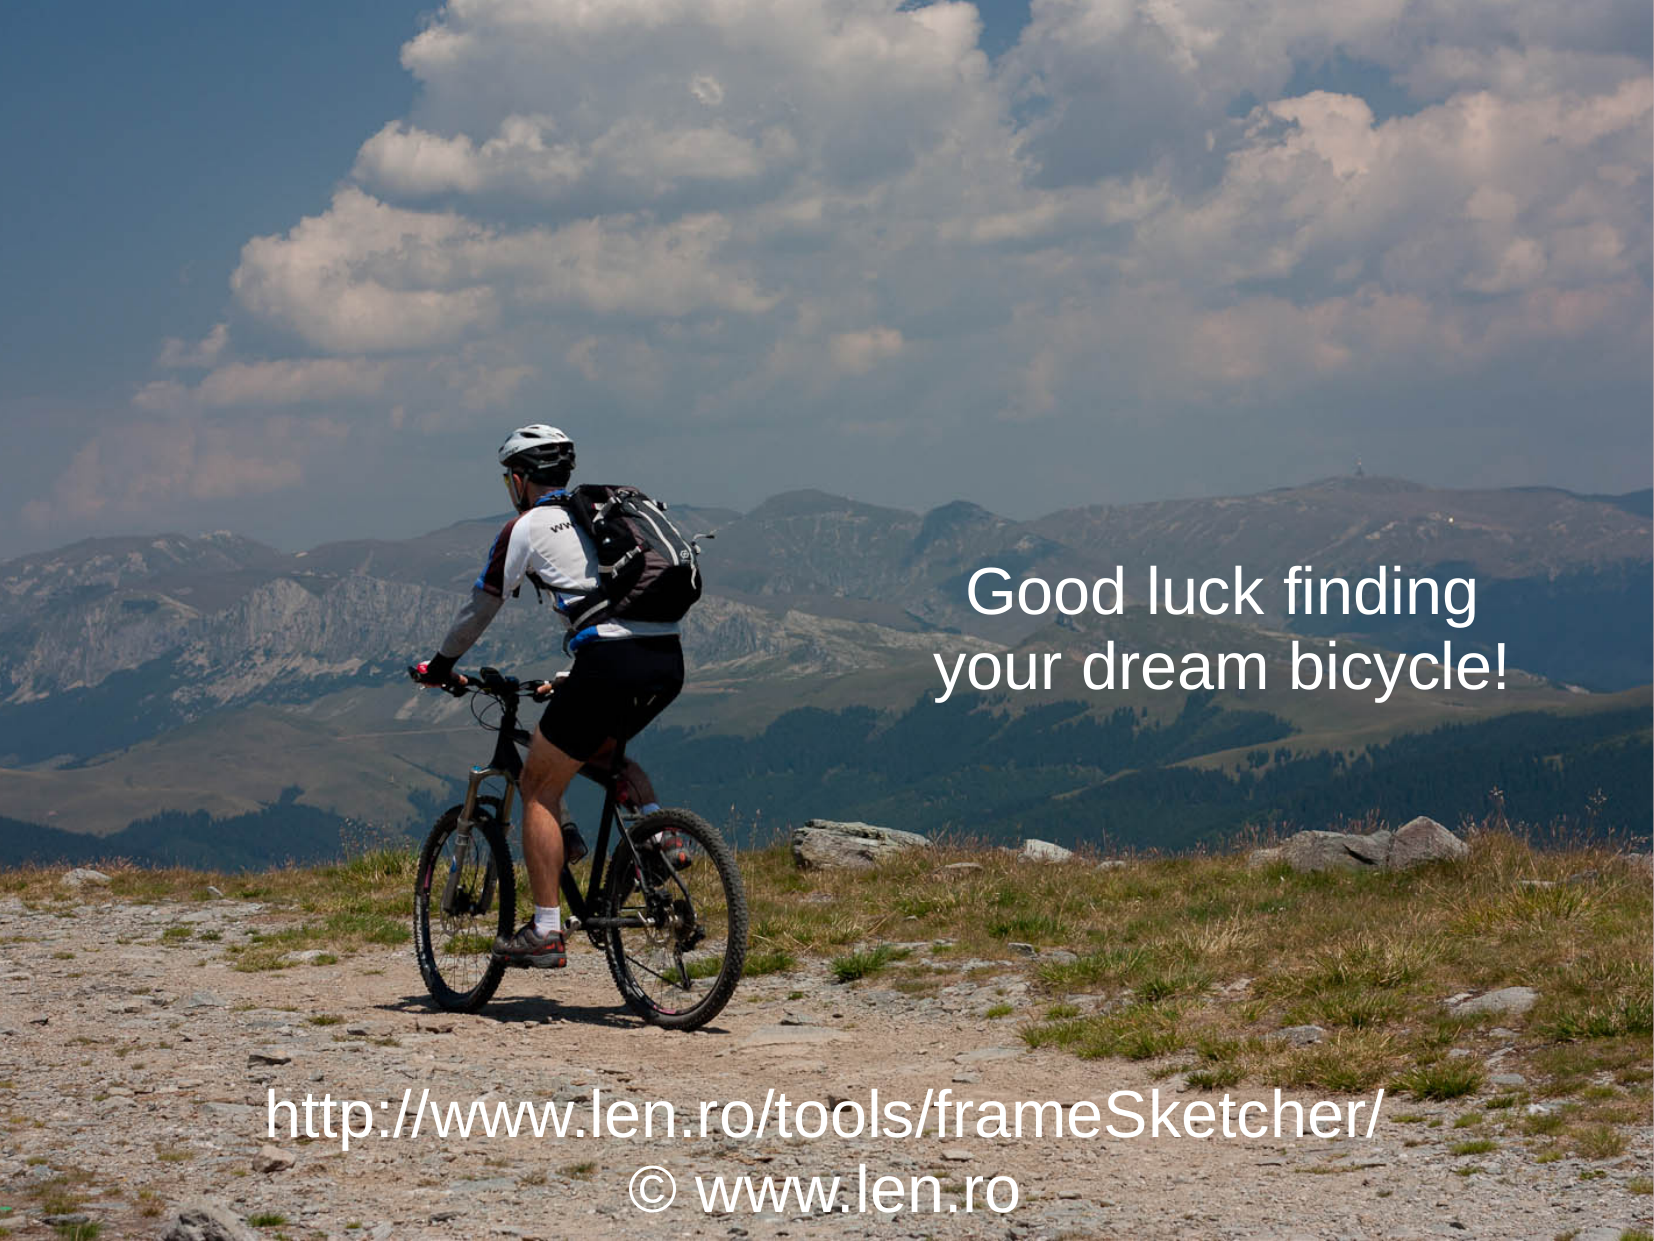

Good luck finding
your dream bicycle!
http://www.len.ro/tools/frameSketcher/
© www.len.ro